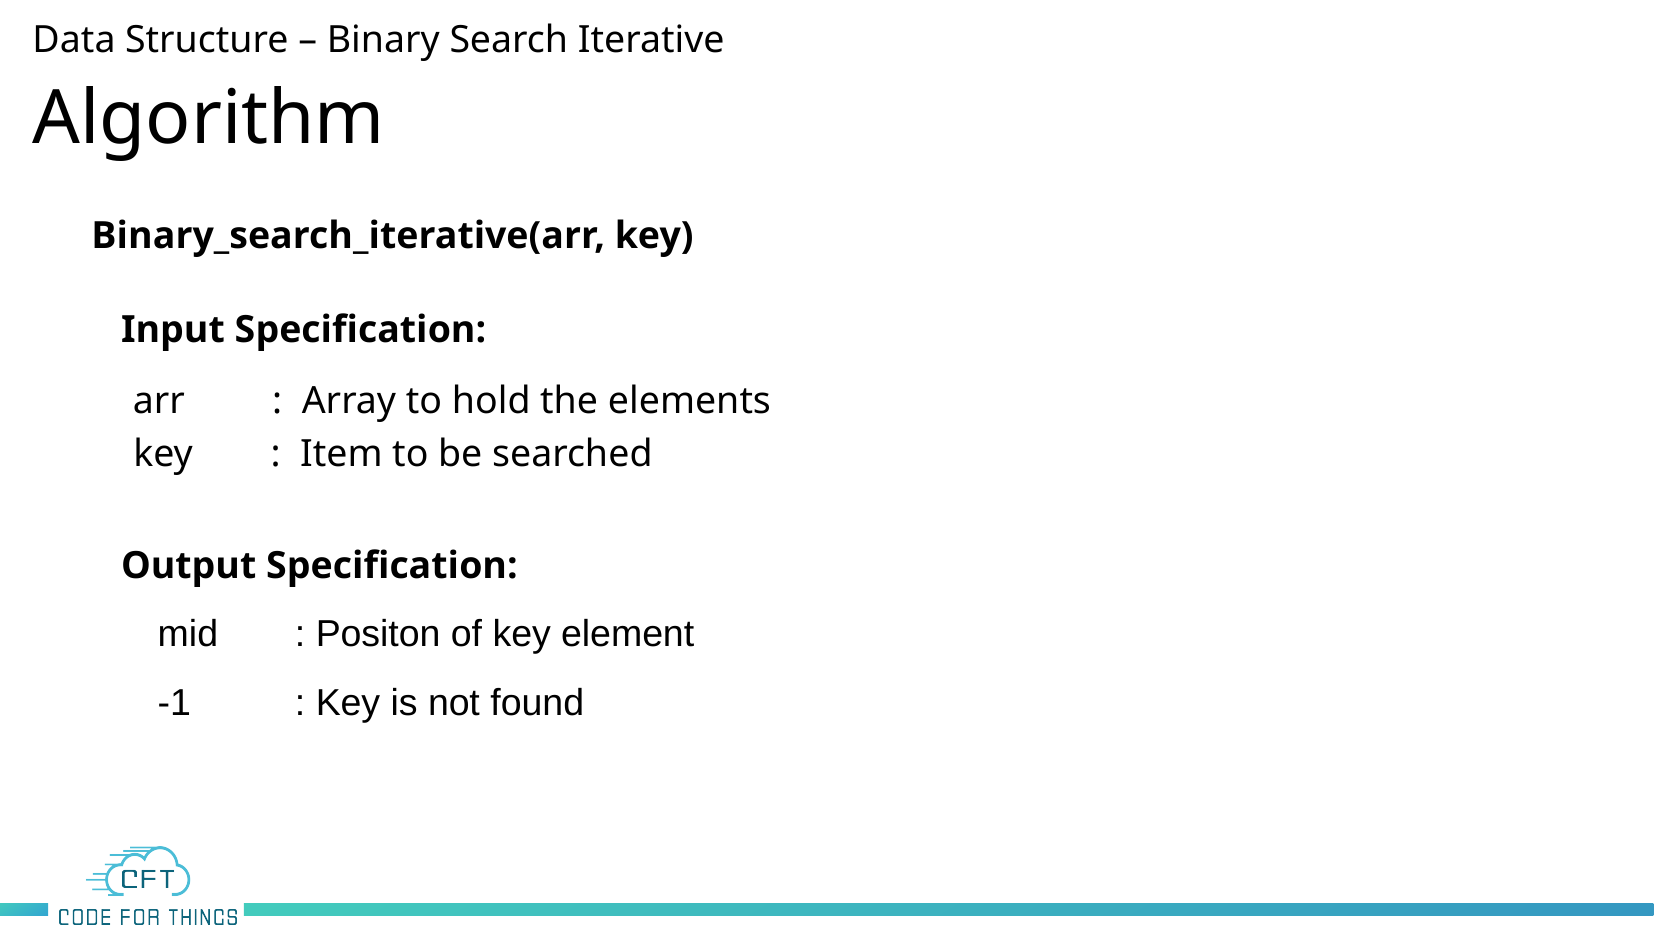

# Data Structure – Binary Search Iterative Algorithm
Binary_search_iterative(arr, key)
Input Specification:
arr : Array to hold the elements
 key : Item to be searched
Output Specification:
 mid 	: Positon of key element
 -1		: Key is not found